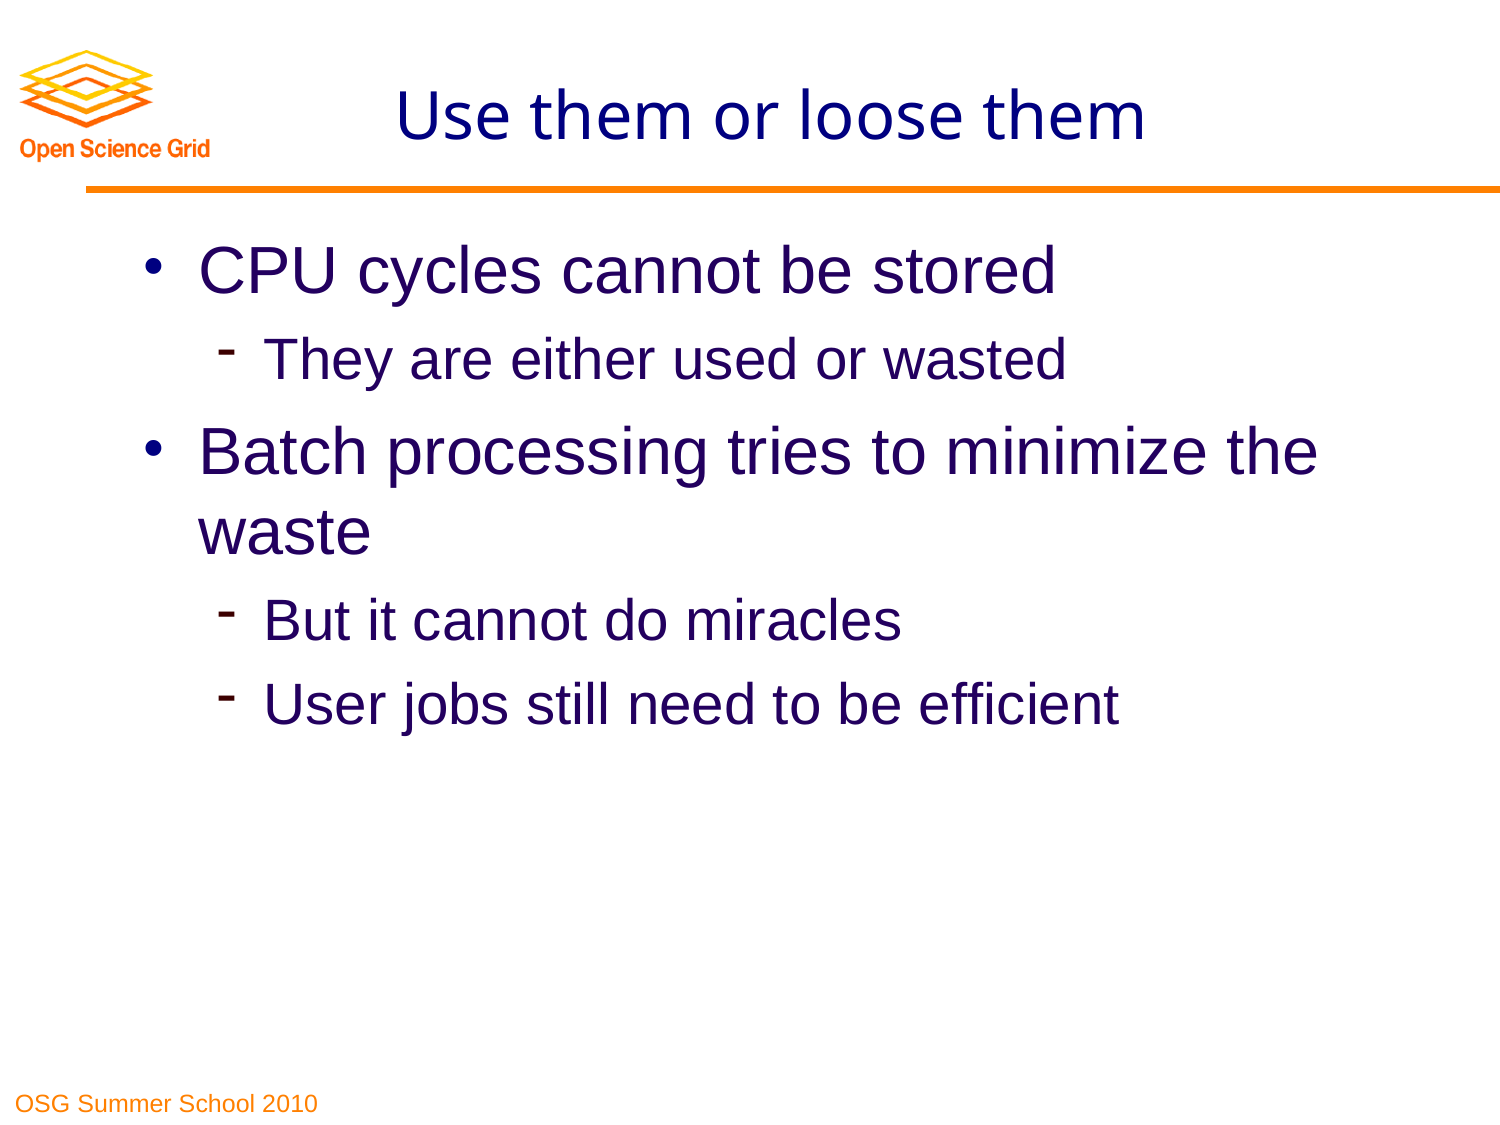

# Use them or loose them
CPU cycles cannot be stored
They are either used or wasted
Batch processing tries to minimize the waste
But it cannot do miracles
User jobs still need to be efficient